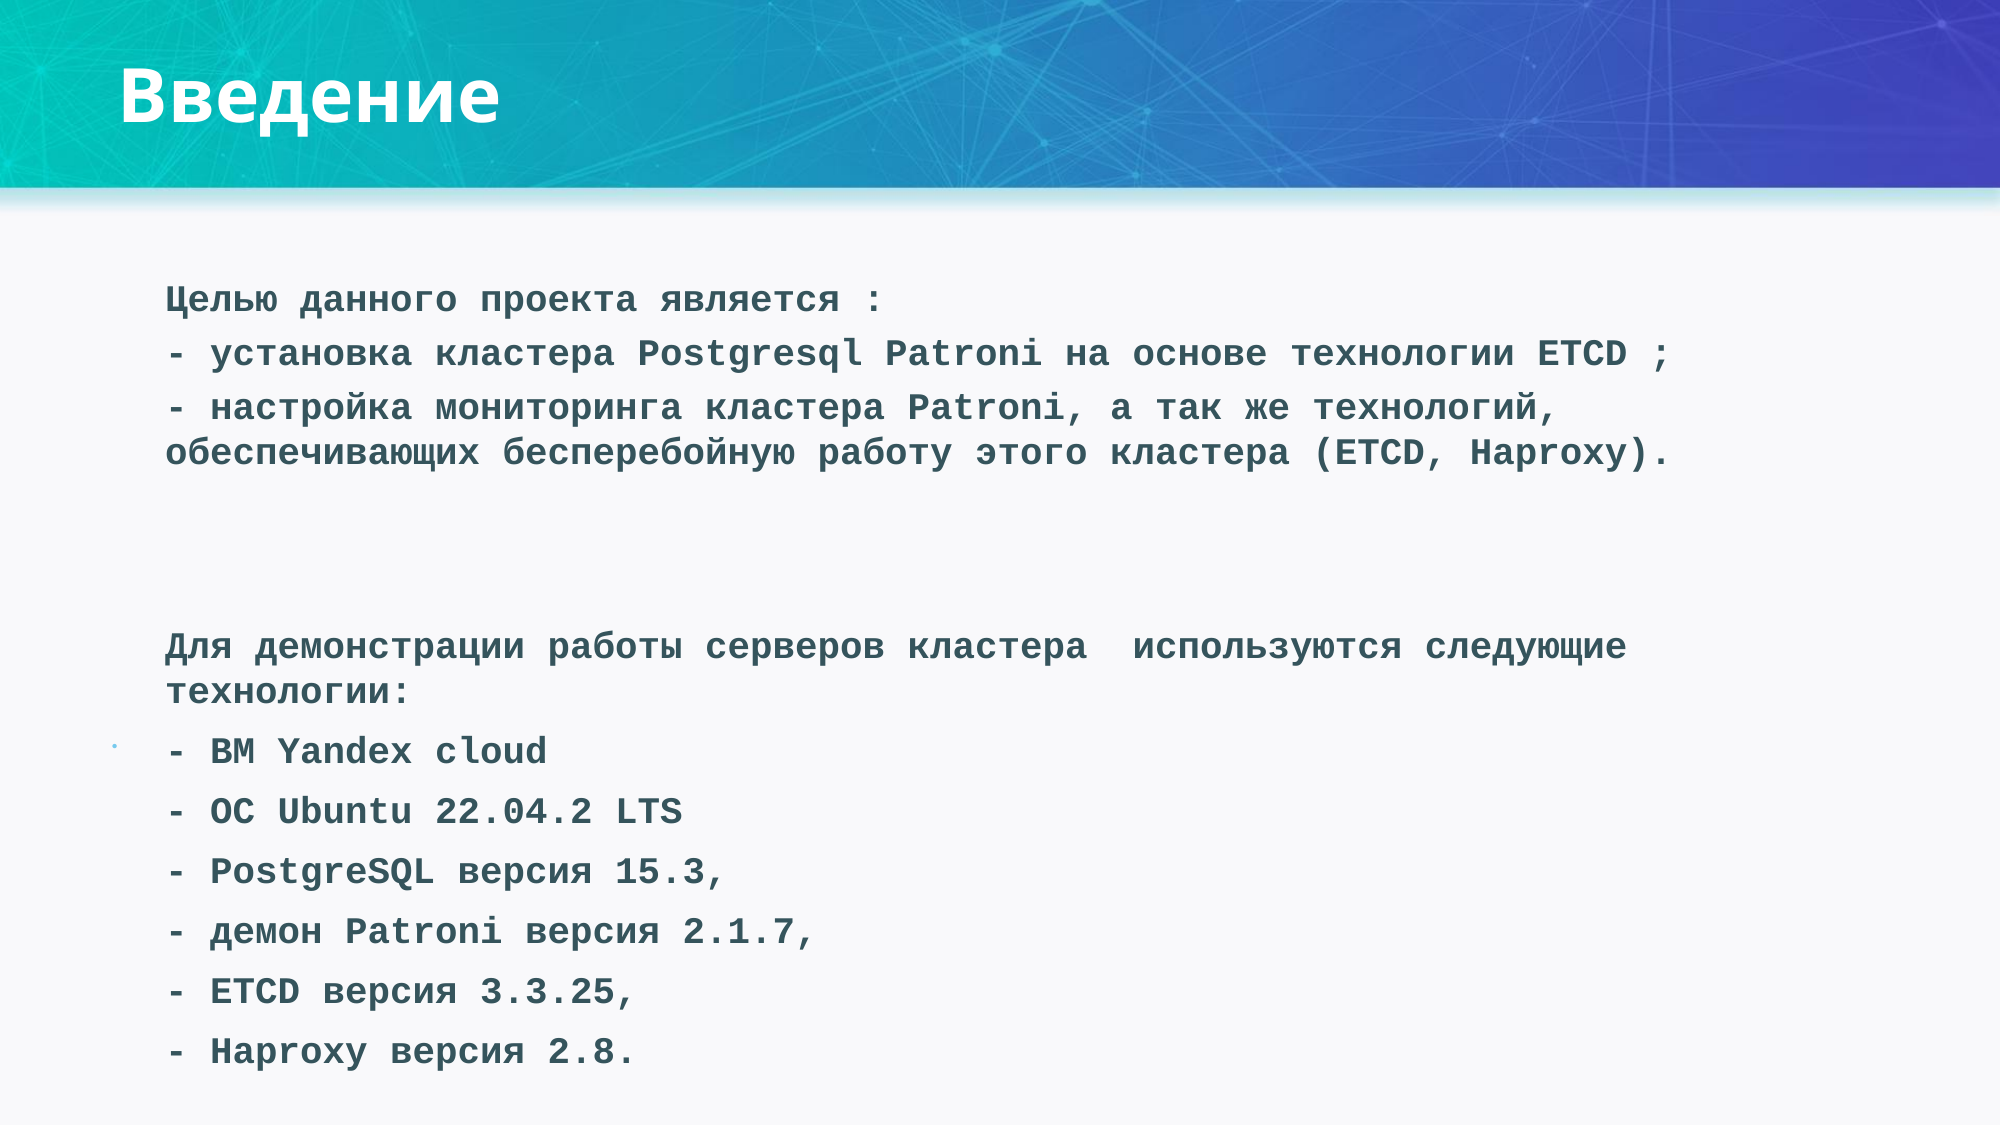

Введение
Целью данного проекта является :
- установка кластера Postgresql Patroni на основе технологии ETCD ;
- настройка мониторинга кластера Patroni, а так же технологий, обеспечивающих бесперебойную работу этого кластера (ETCD, Haproxy).
Для демонстрации работы серверов кластера используются следующие технологии:
- ВМ Yandex cloud
- ОС Ubuntu 22.04.2 LTS
- PostgreSQL версия 15.3,
- демон Patroni версия 2.1.7,
- ETCD версия 3.3.25,
- Haproxy версия 2.8.